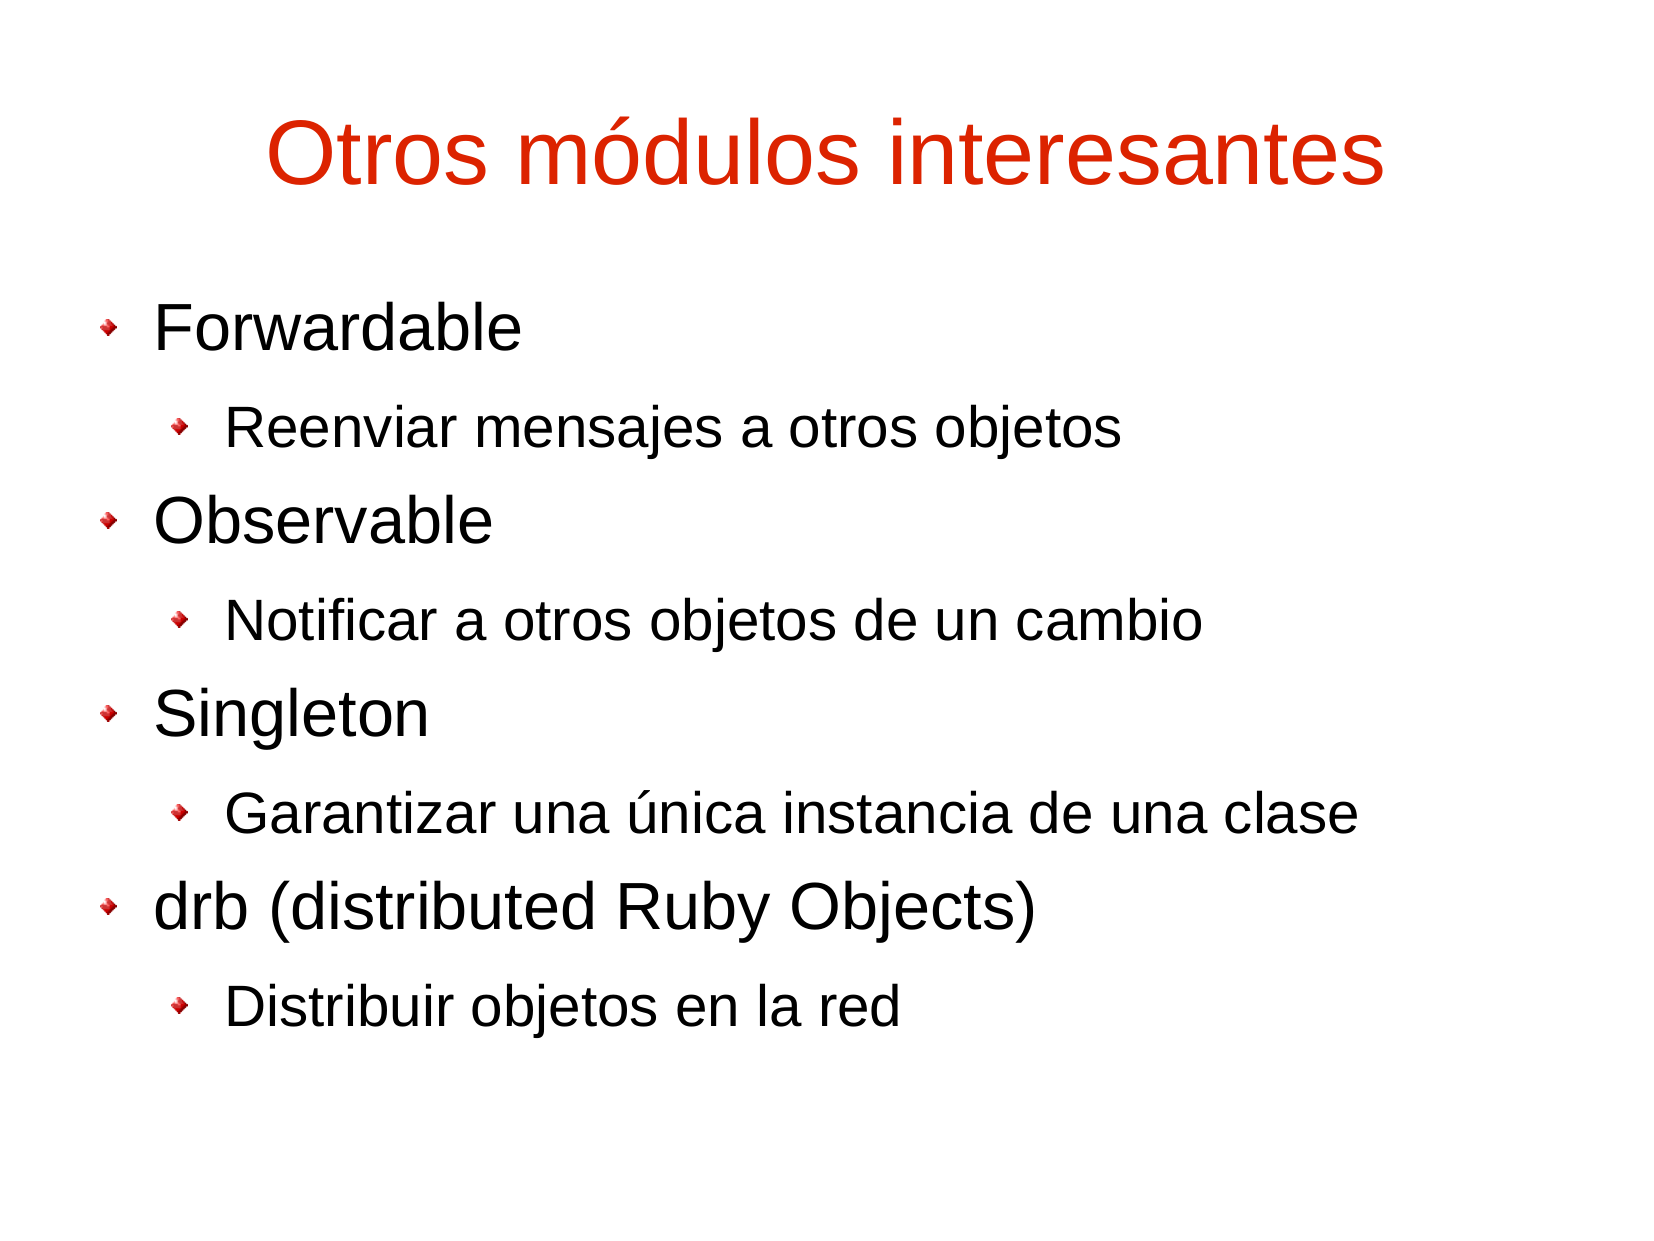

# Otros módulos interesantes
Forwardable
Reenviar mensajes a otros objetos
Observable
Notificar a otros objetos de un cambio
Singleton
Garantizar una única instancia de una clase
drb (distributed Ruby Objects)
Distribuir objetos en la red